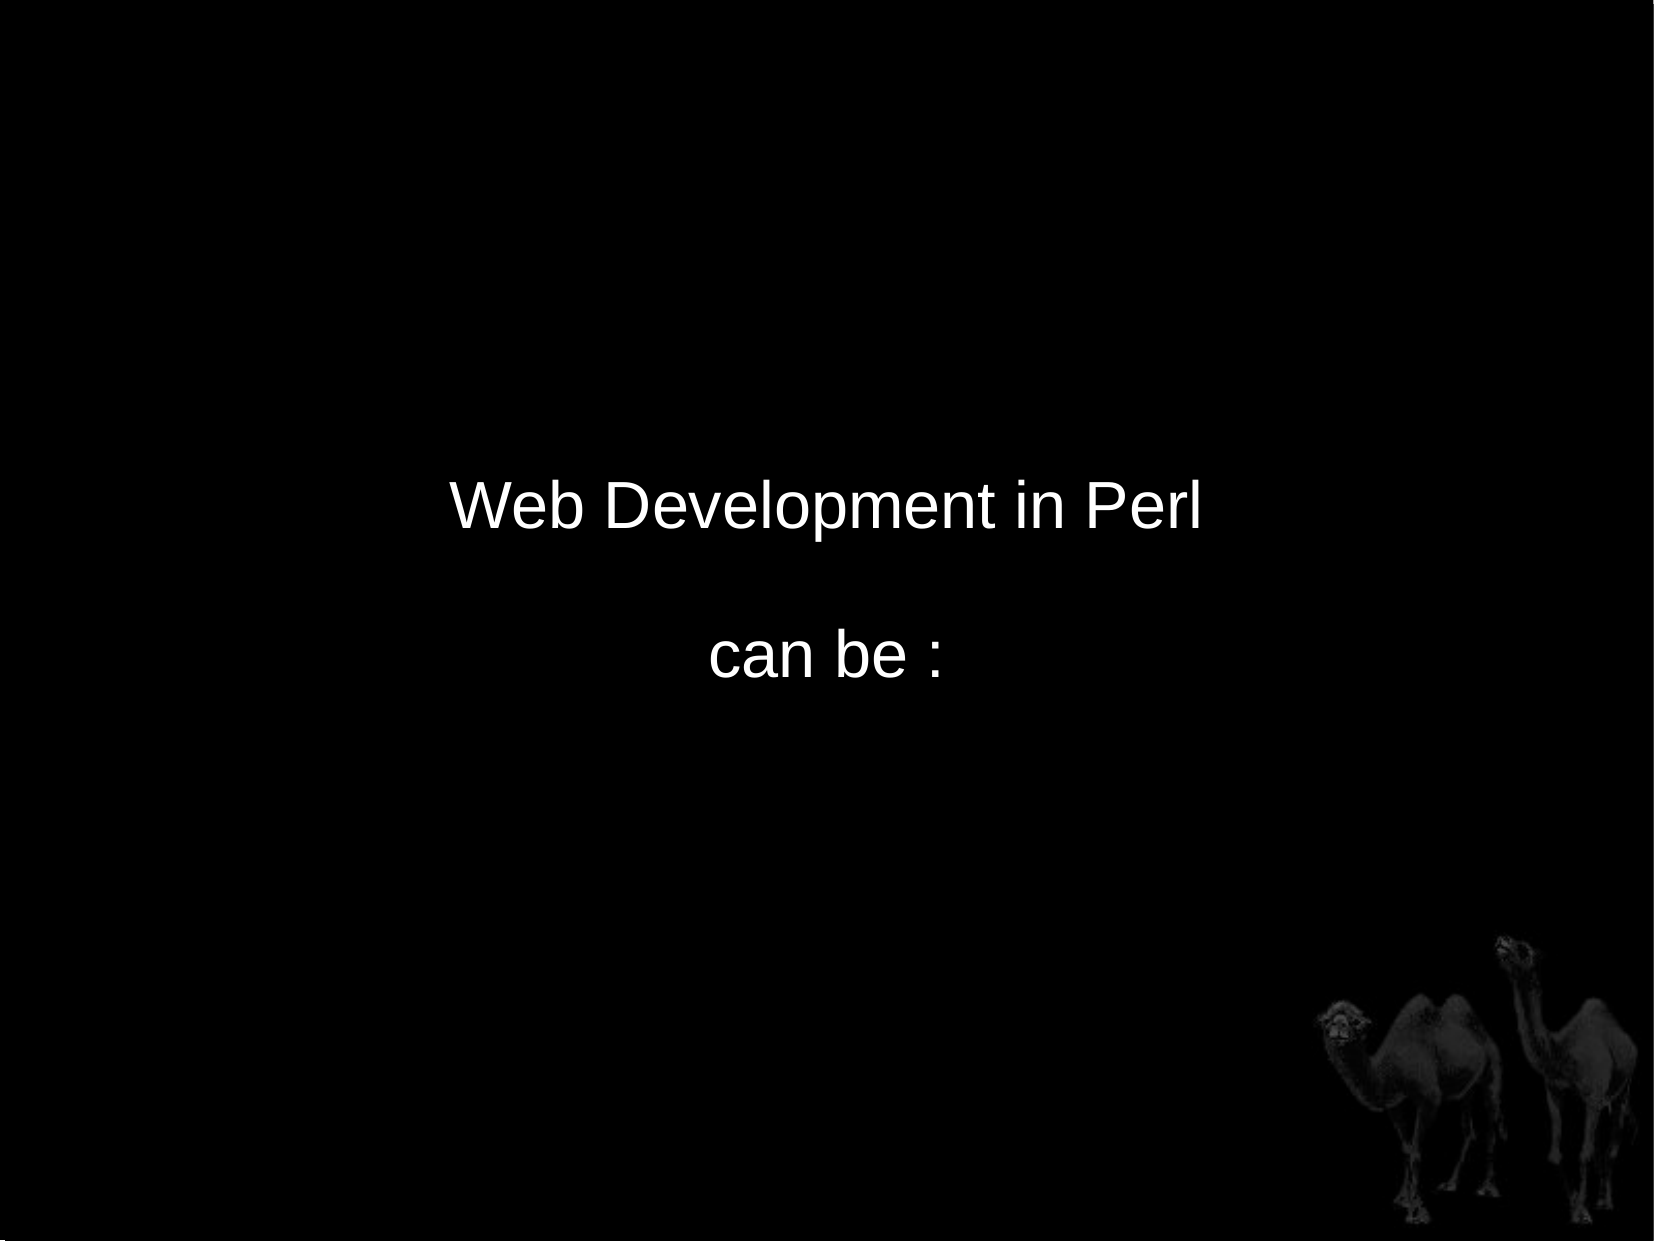

# Web Development in Perl
can be :